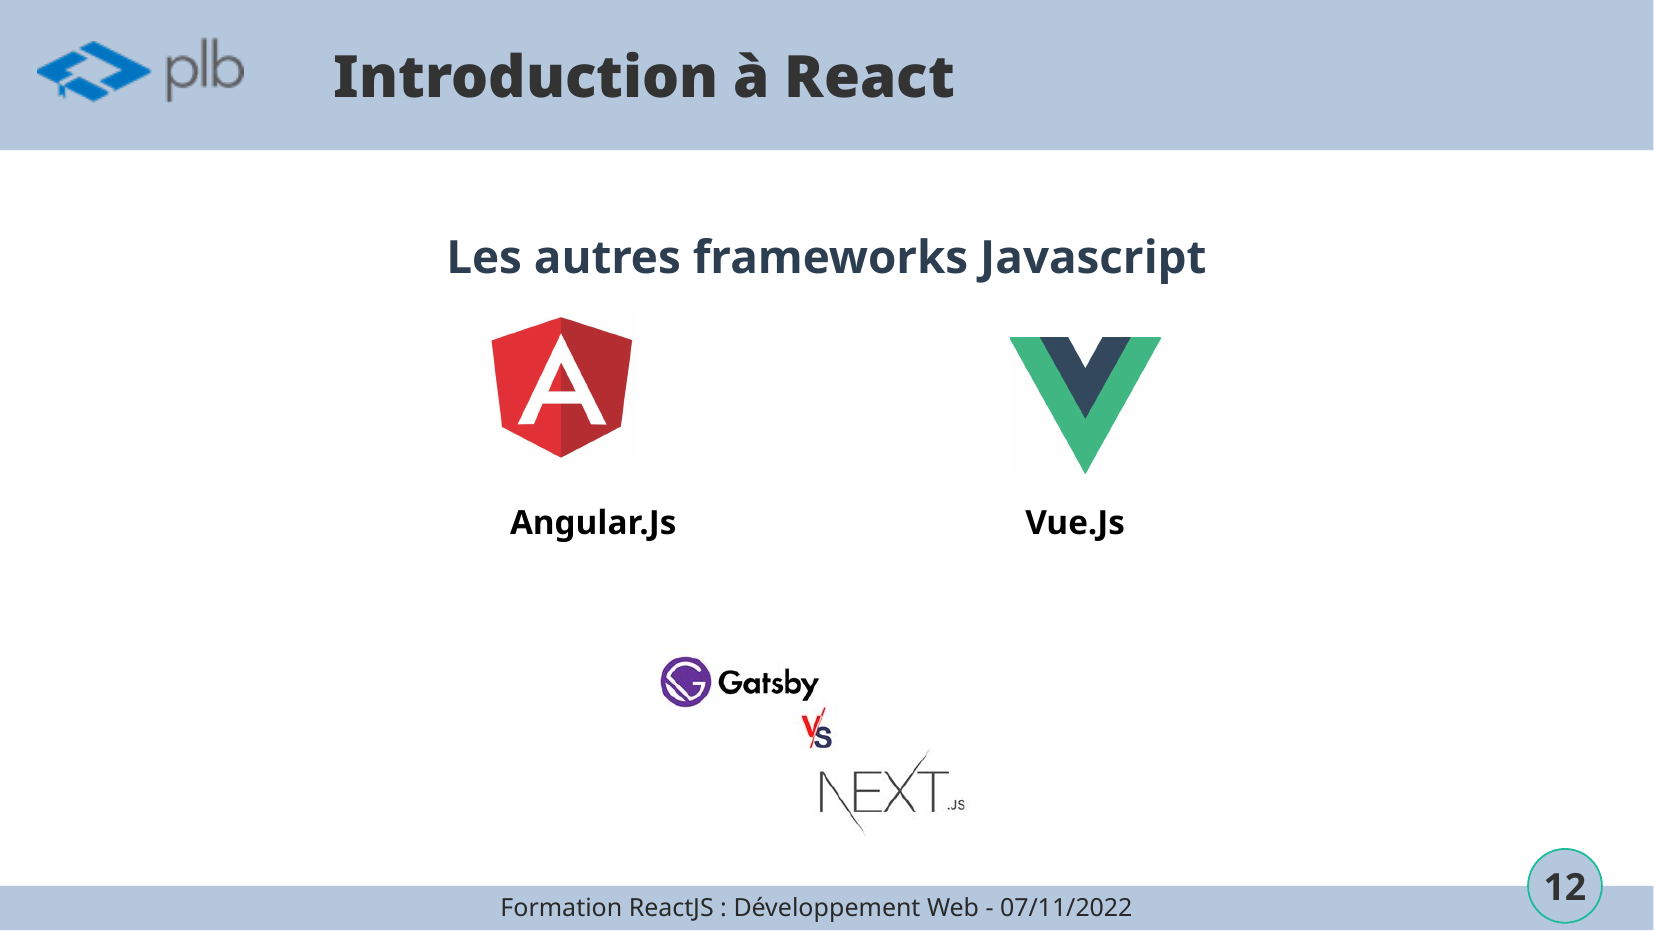

# Introduction à React
Les autres frameworks Javascript
Angular.Js Vue.Js
Formation ReactJS : Développement Web - 07/11/2022